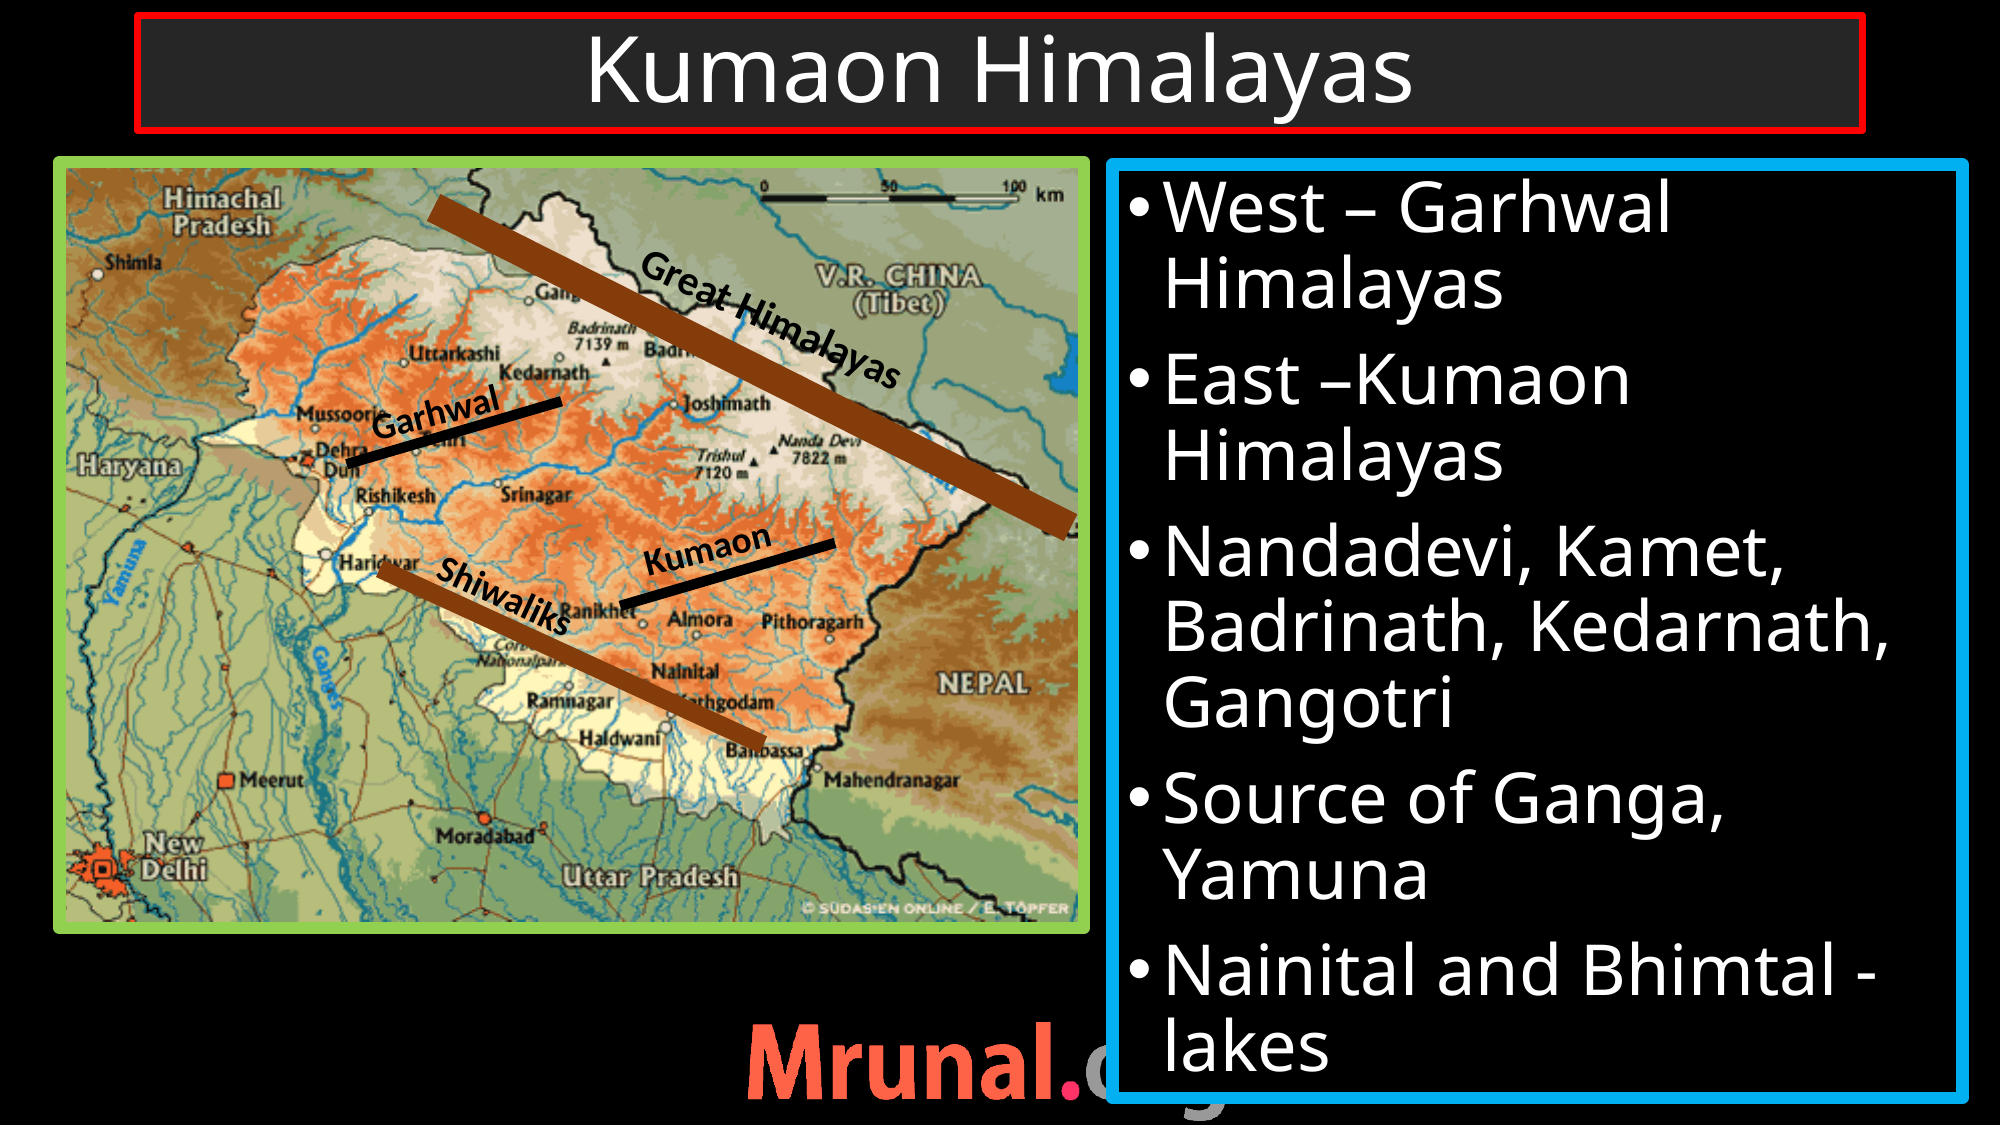

Kumaon Himalayas
# West – Garhwal Himalayas
East –Kumaon Himalayas
Nandadevi, Kamet, Badrinath, Kedarnath, Gangotri
Source of Ganga, Yamuna
Nainital and Bhimtal -lakes
Great Himalayas
Garhwal
Kumaon
Shiwaliks